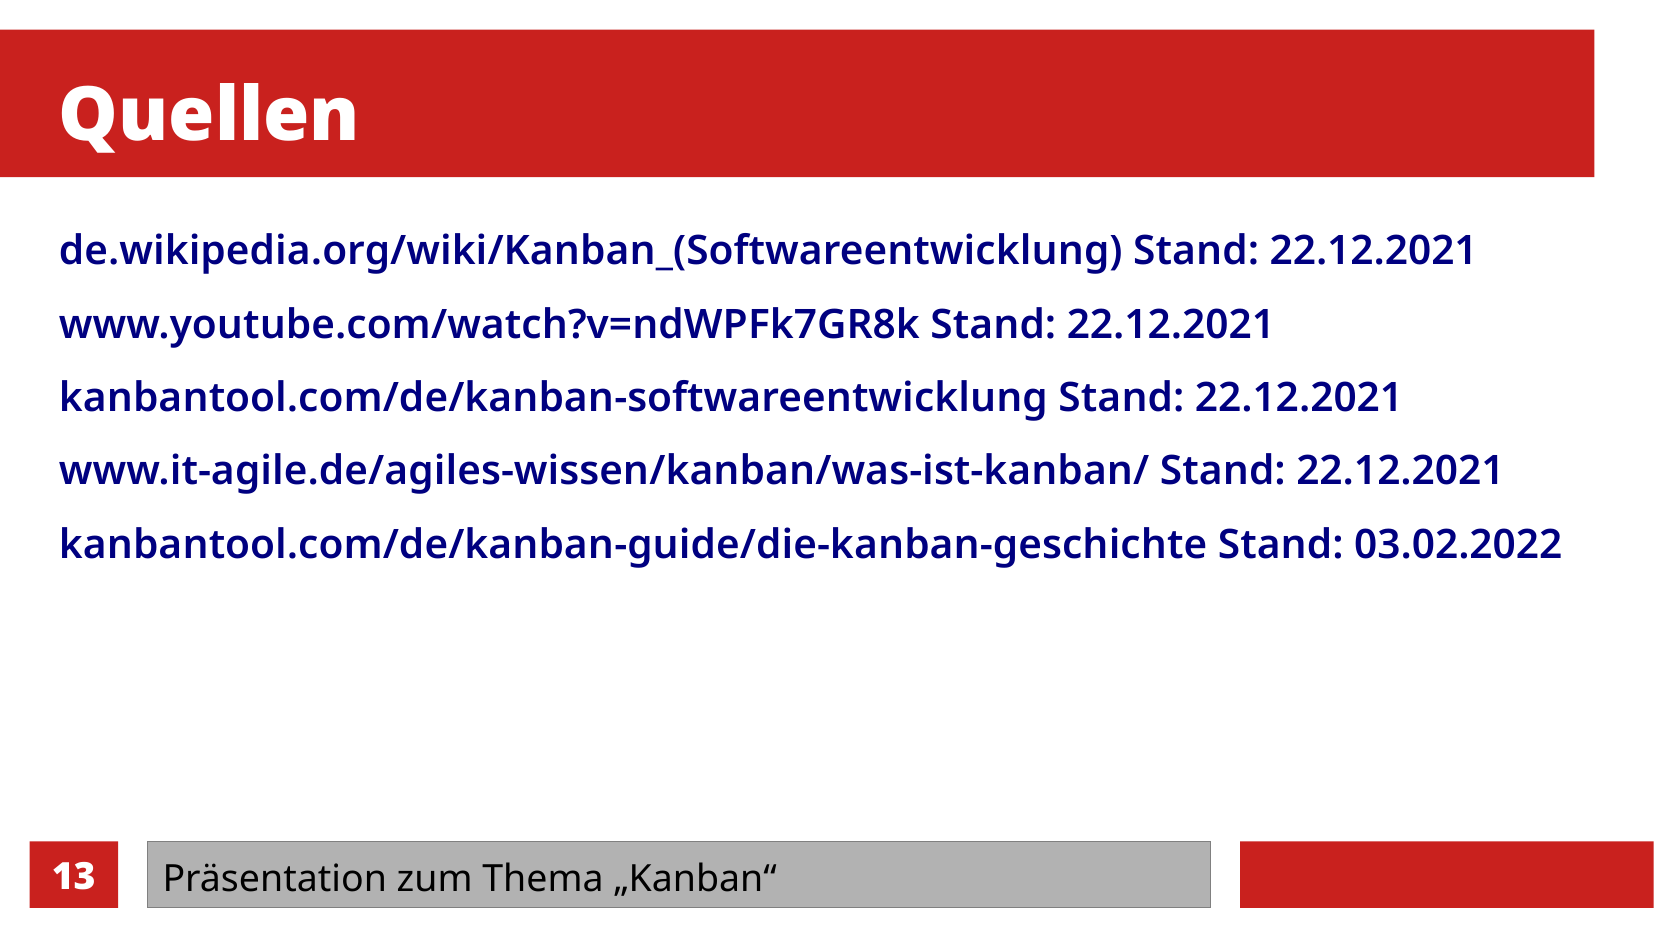

# Quellen
de.wikipedia.org/wiki/Kanban_(Softwareentwicklung) Stand: 22.12.2021
www.youtube.com/watch?v=ndWPFk7GR8k Stand: 22.12.2021
kanbantool.com/de/kanban-softwareentwicklung Stand: 22.12.2021
www.it-agile.de/agiles-wissen/kanban/was-ist-kanban/ Stand: 22.12.2021
kanbantool.com/de/kanban-guide/die-kanban-geschichte Stand: 03.02.2022
13
Präsentation zum Thema „Kanban“